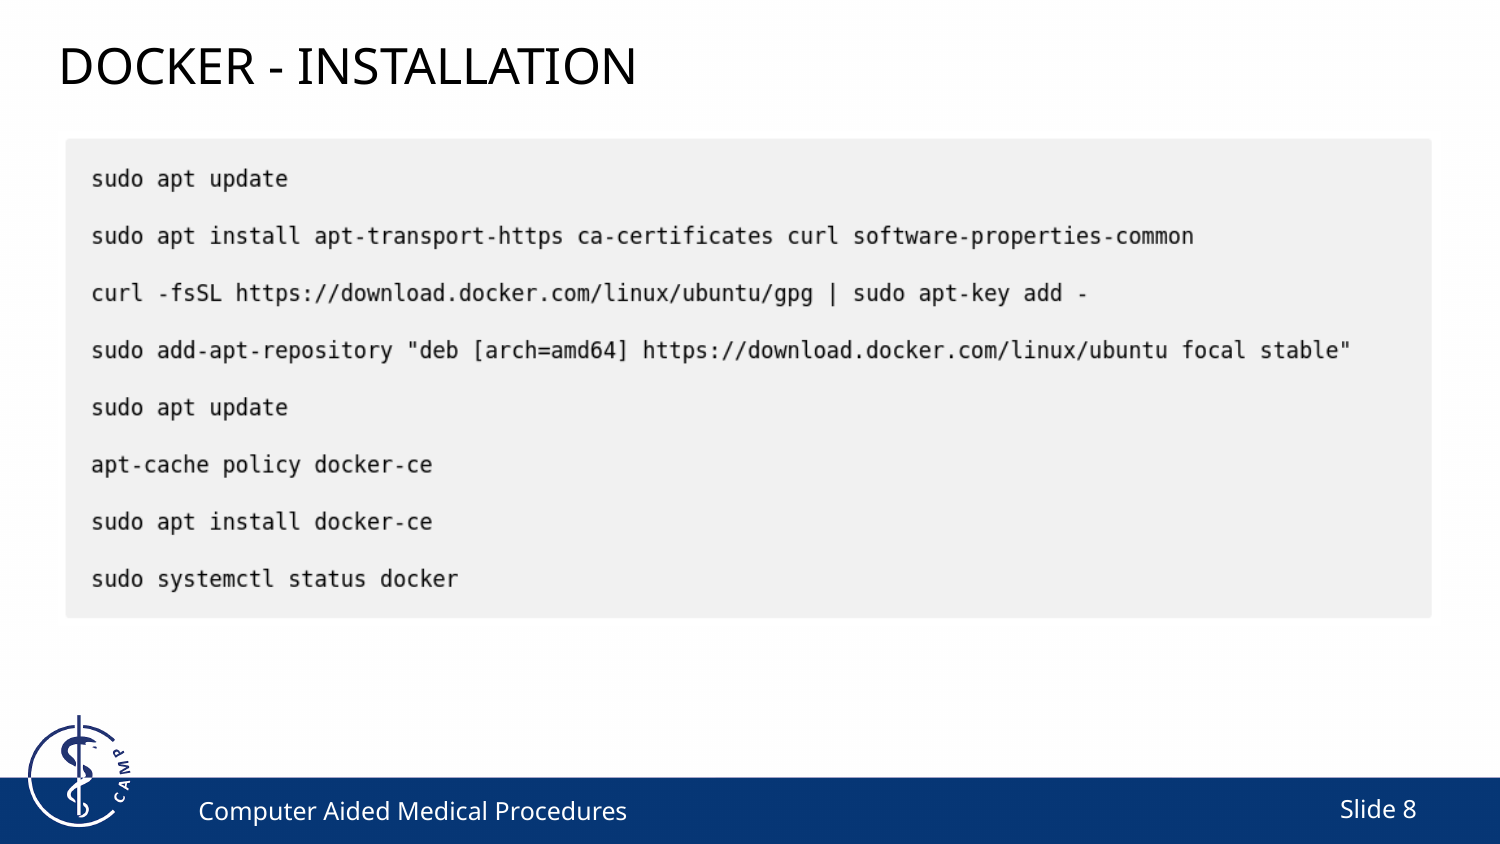

# DOCKER - INSTALLATION
Computer Aided Medical Procedures
Slide